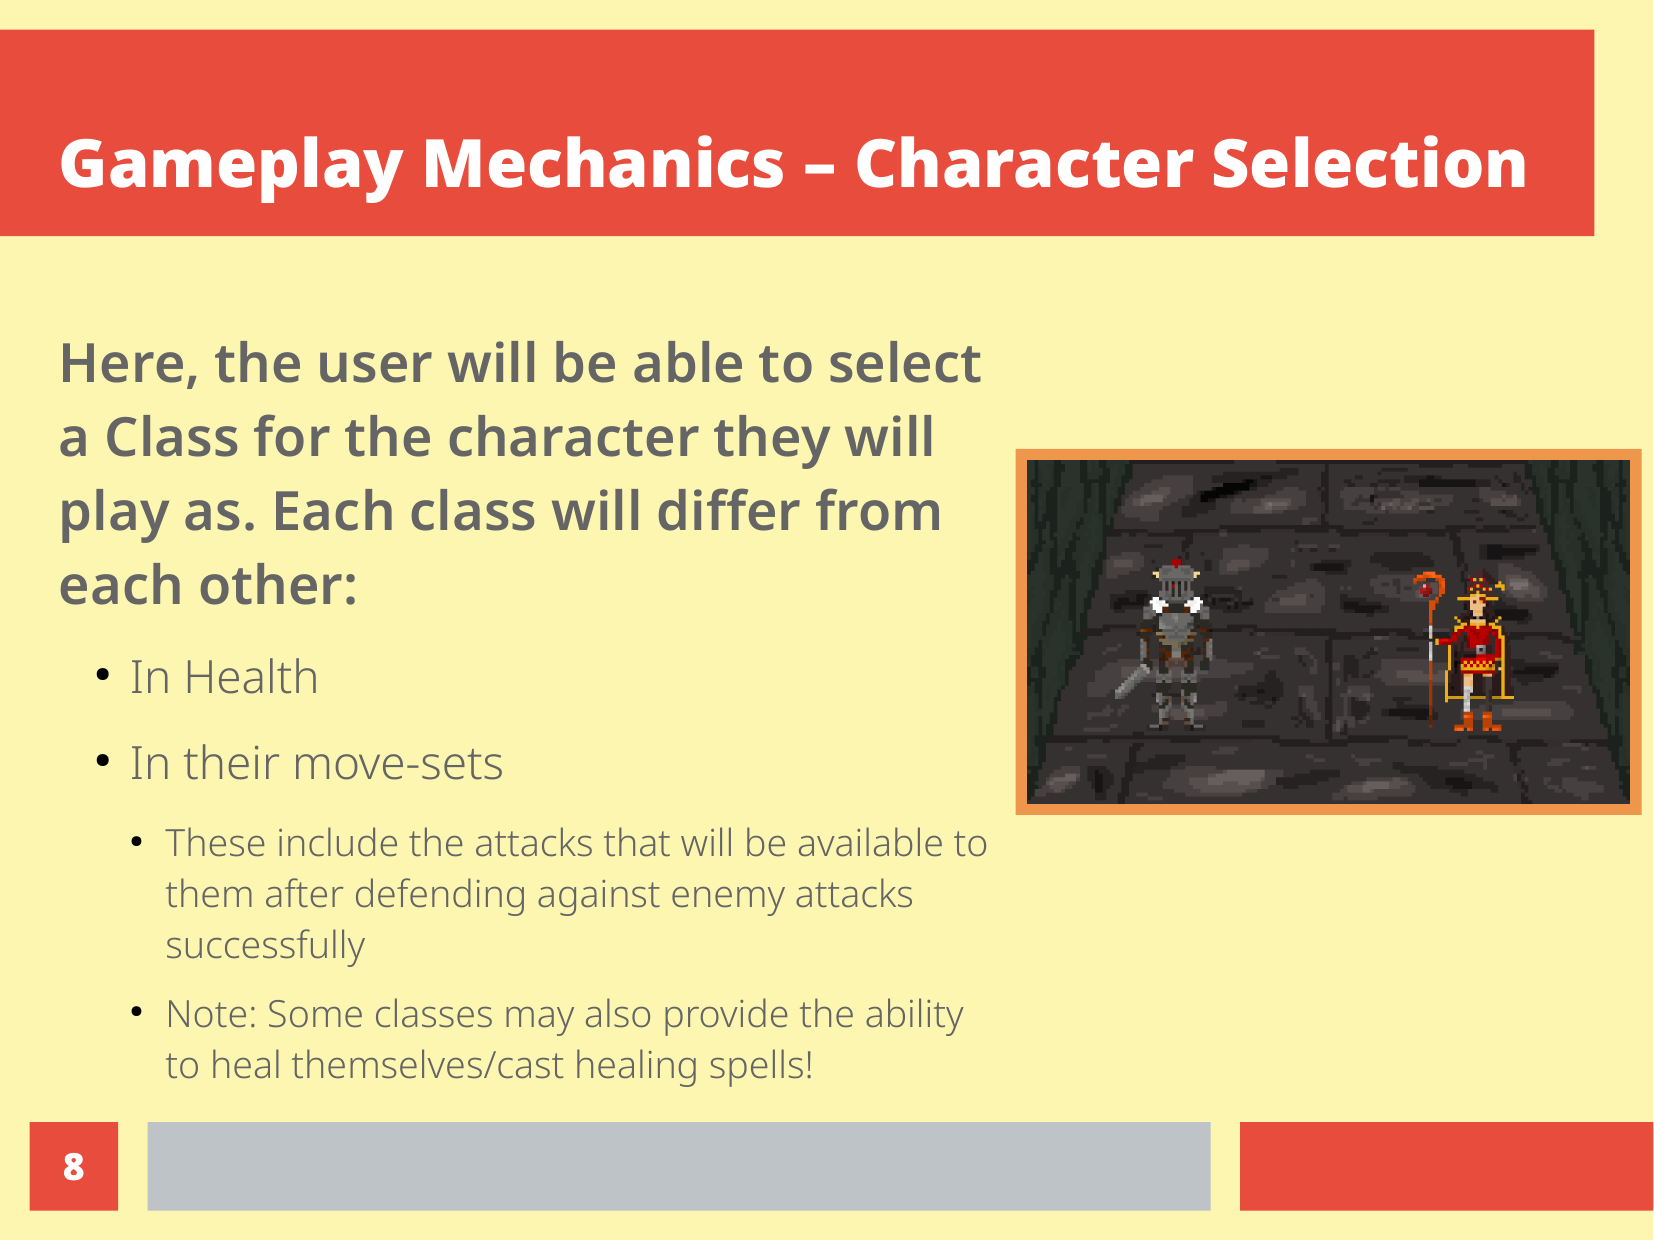

# Gameplay Mechanics – Character Selection
Here, the user will be able to select a Class for the character they will play as. Each class will differ from each other:
In Health
In their move-sets
These include the attacks that will be available to them after defending against enemy attacks successfully
Note: Some classes may also provide the ability to heal themselves/cast healing spells!
8